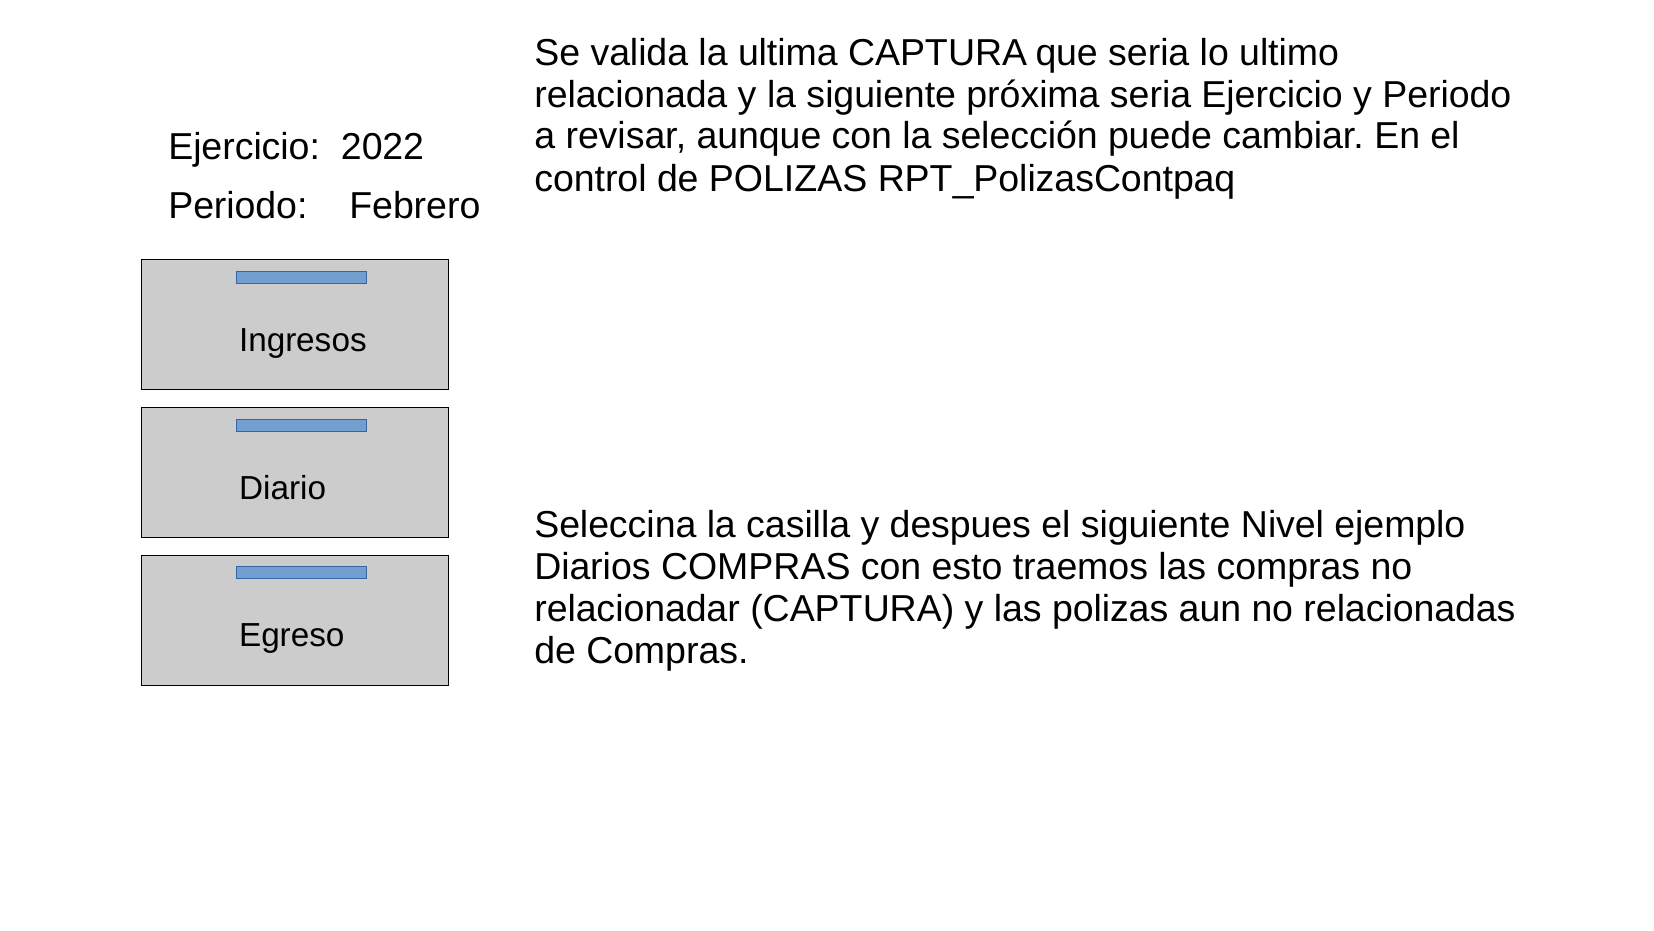

Se valida la ultima CAPTURA que seria lo ultimo relacionada y la siguiente próxima seria Ejercicio y Periodo a revisar, aunque con la selección puede cambiar. En el control de POLIZAS RPT_PolizasContpaq
Ejercicio: 2022
Periodo: Febrero
Ingresos
Diario
Seleccina la casilla y despues el siguiente Nivel ejemplo Diarios COMPRAS con esto traemos las compras no relacionadar (CAPTURA) y las polizas aun no relacionadas de Compras.
Egreso